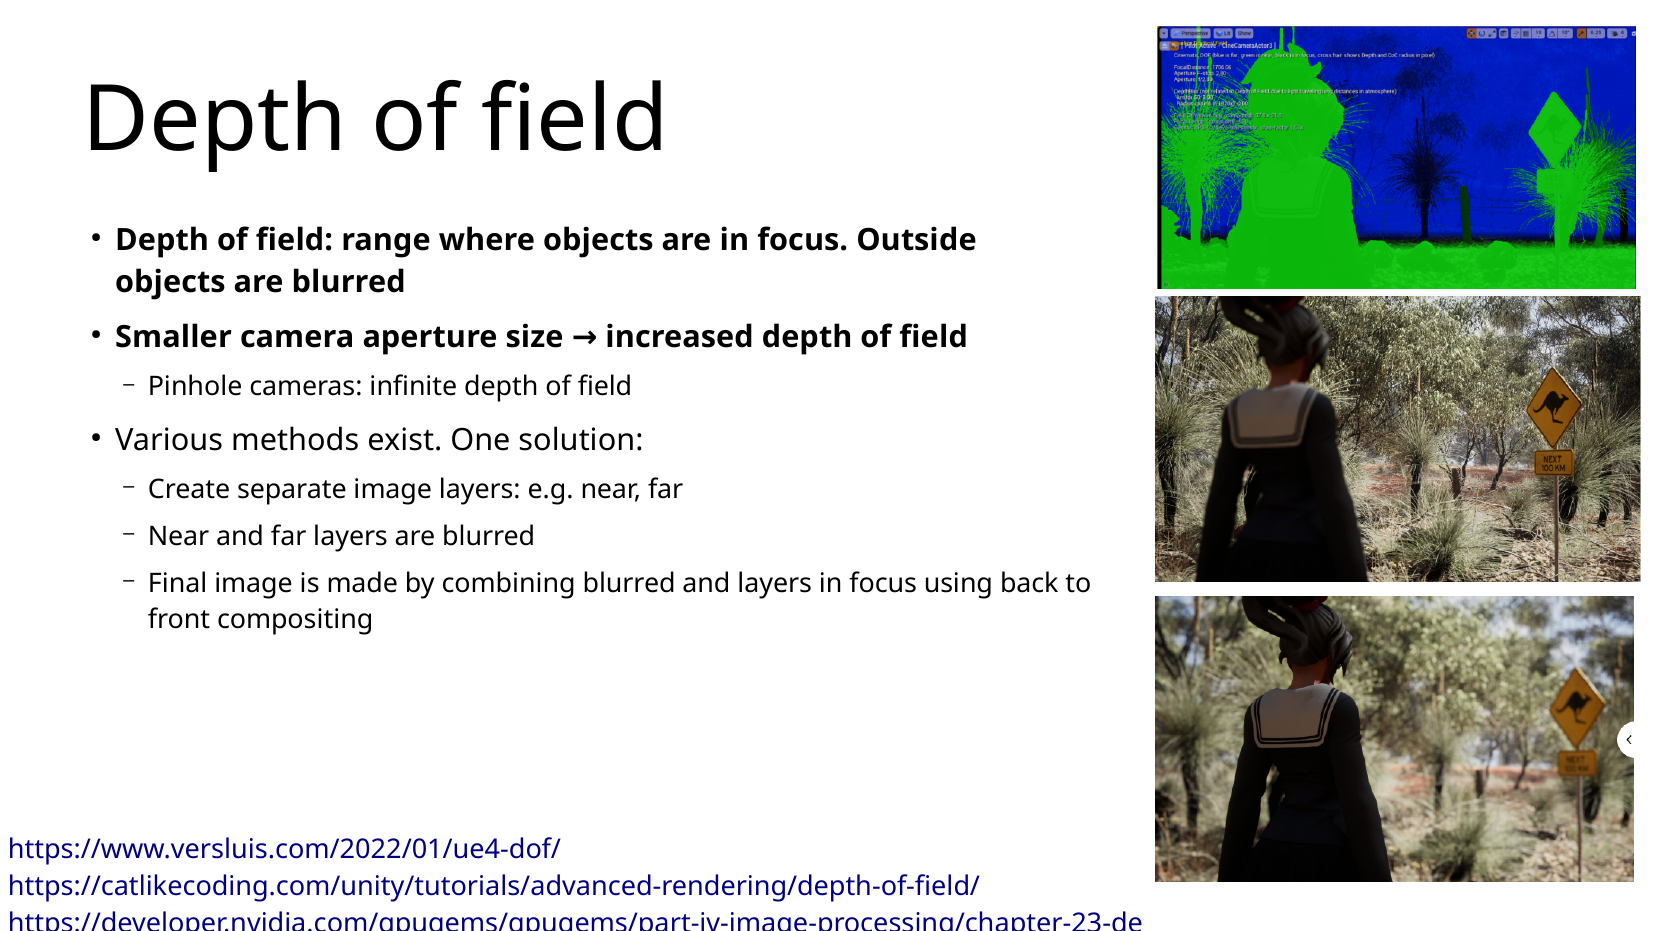

# Depth of field
Depth of field: range where objects are in focus. Outside objects are blurred
Smaller camera aperture size → increased depth of field
Pinhole cameras: infinite depth of field
Various methods exist. One solution:
Create separate image layers: e.g. near, far
Near and far layers are blurred
Final image is made by combining blurred and layers in focus using back to front compositing
https://www.versluis.com/2022/01/ue4-dof/
https://catlikecoding.com/unity/tutorials/advanced-rendering/depth-of-field/
https://developer.nvidia.com/gpugems/gpugems/part-iv-image-processing/chapter-23-depth-field-survey-techniques
13